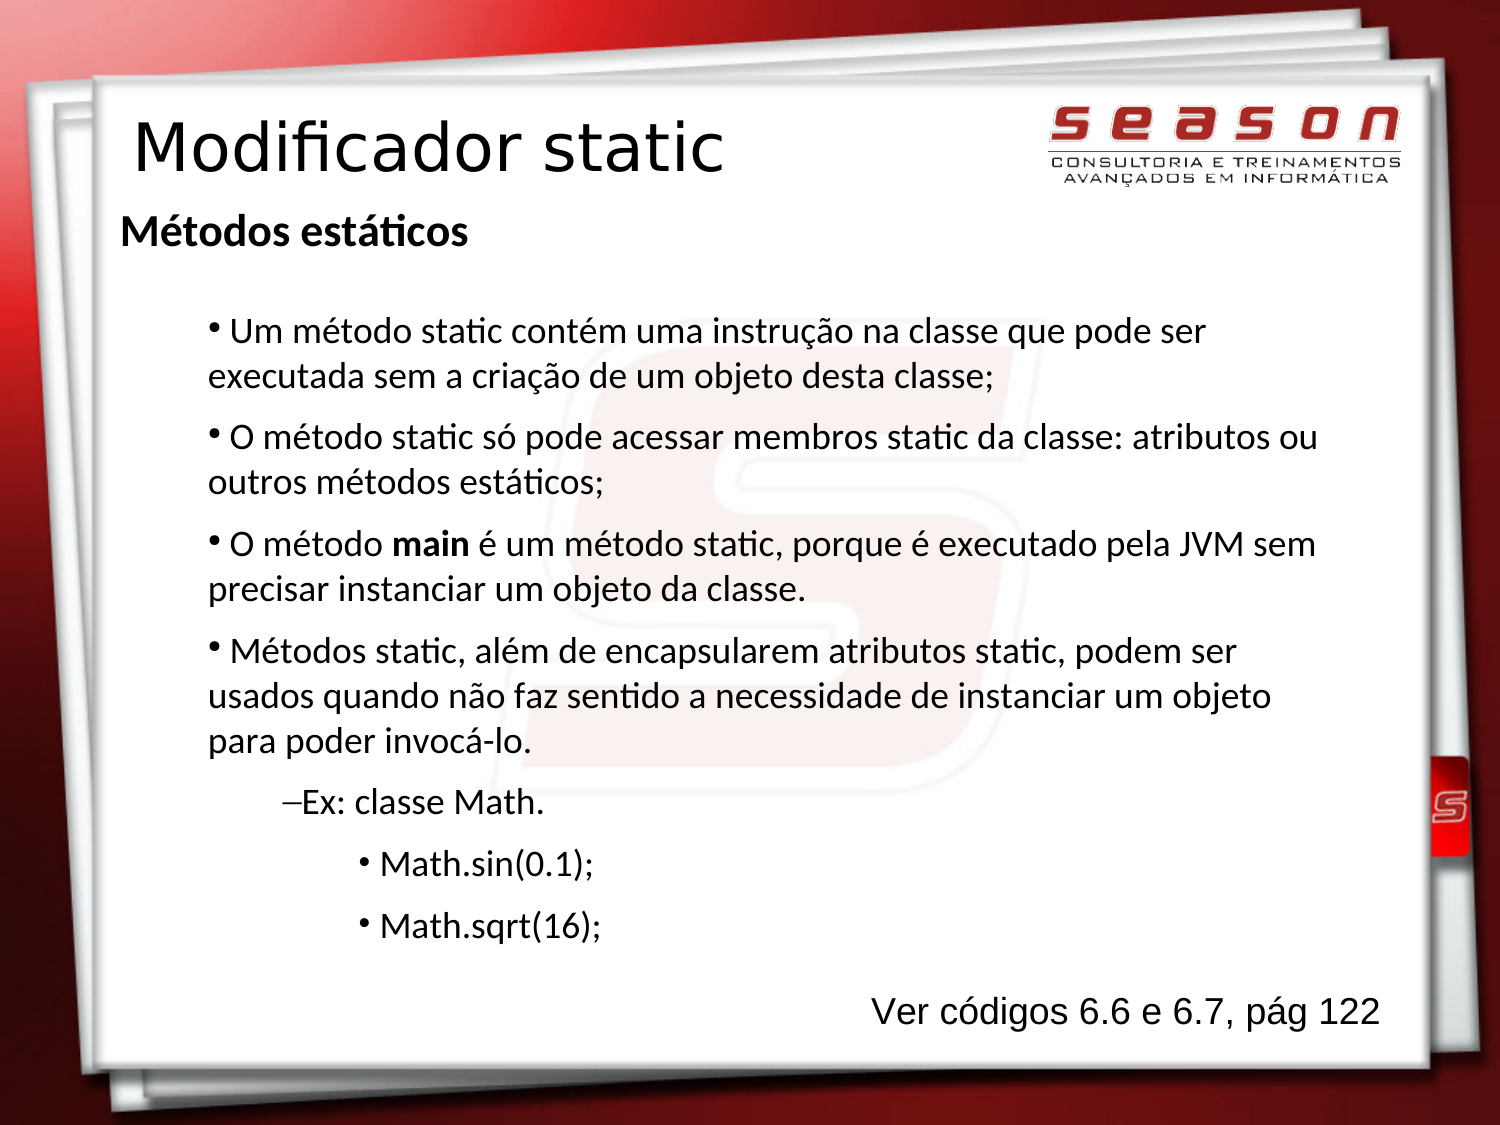

# Modificador static
Métodos estáticos
 Um método static contém uma instrução na classe que pode ser executada sem a criação de um objeto desta classe;
 O método static só pode acessar membros static da classe: atributos ou outros métodos estáticos;
 O método main é um método static, porque é executado pela JVM sem precisar instanciar um objeto da classe.
 Métodos static, além de encapsularem atributos static, podem ser usados quando não faz sentido a necessidade de instanciar um objeto para poder invocá-lo.
Ex: classe Math.
 Math.sin(0.1);
 Math.sqrt(16);
Ver códigos 6.6 e 6.7, pág 122